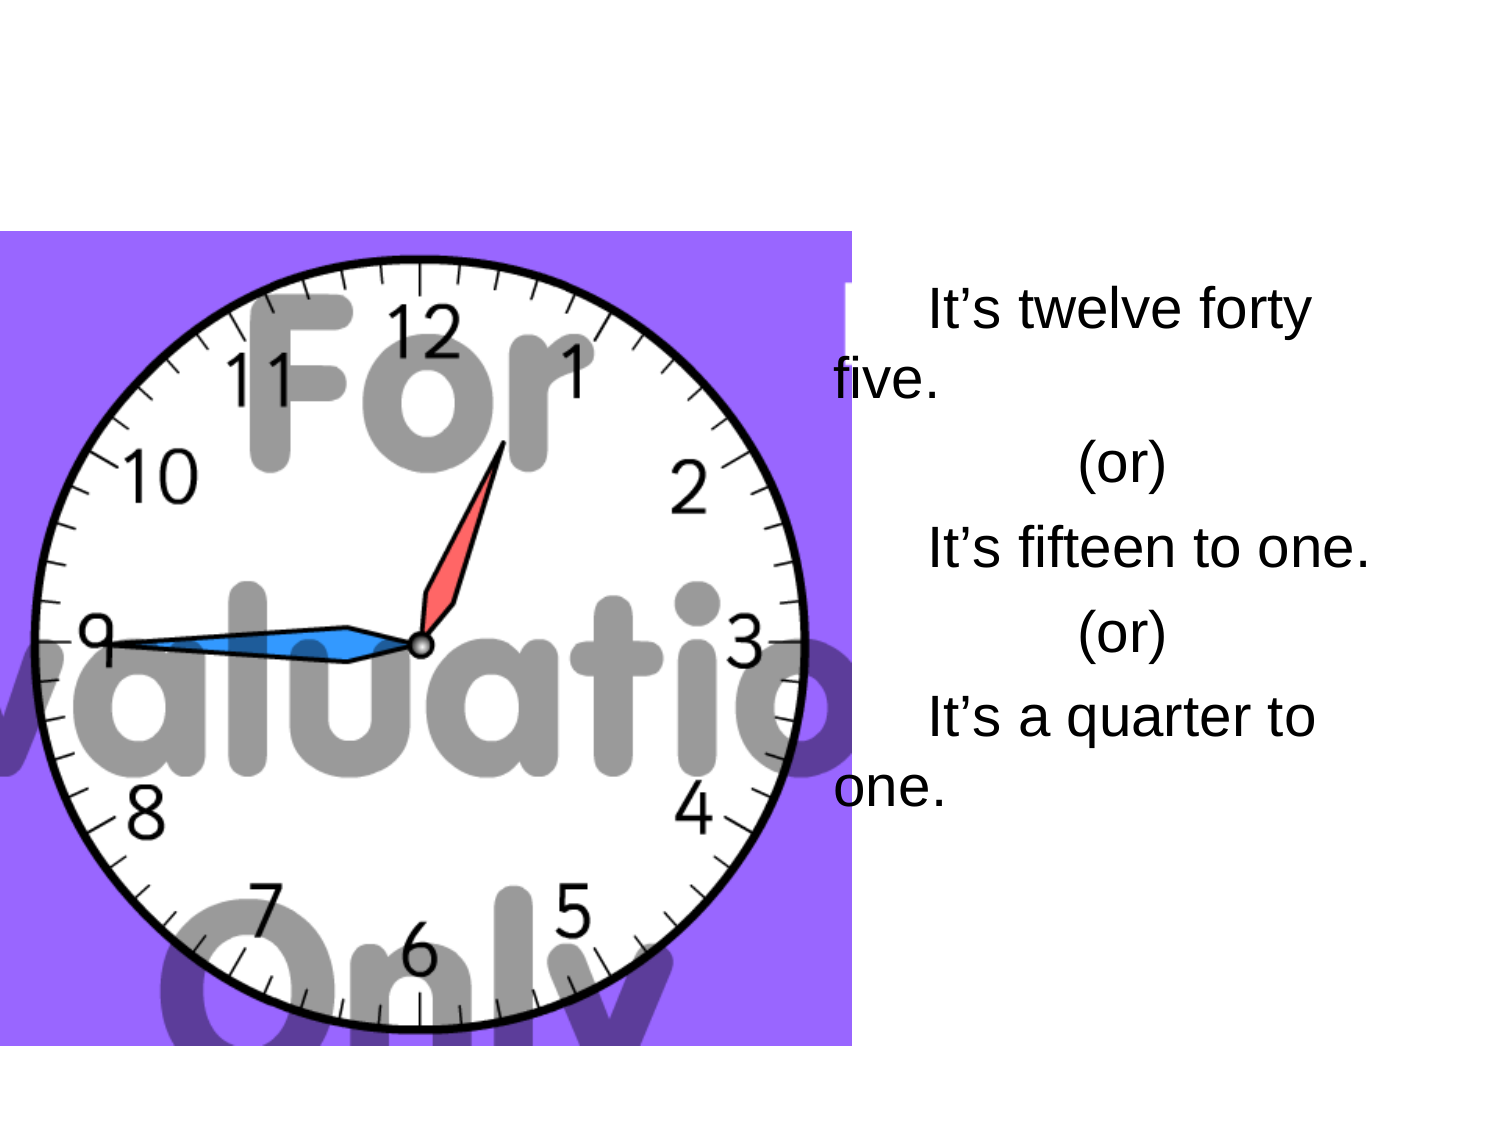

#
		It’s twelve forty 	five.
			(or)
		It’s fifteen to one.
			(or)
		It’s a quarter to 	one.